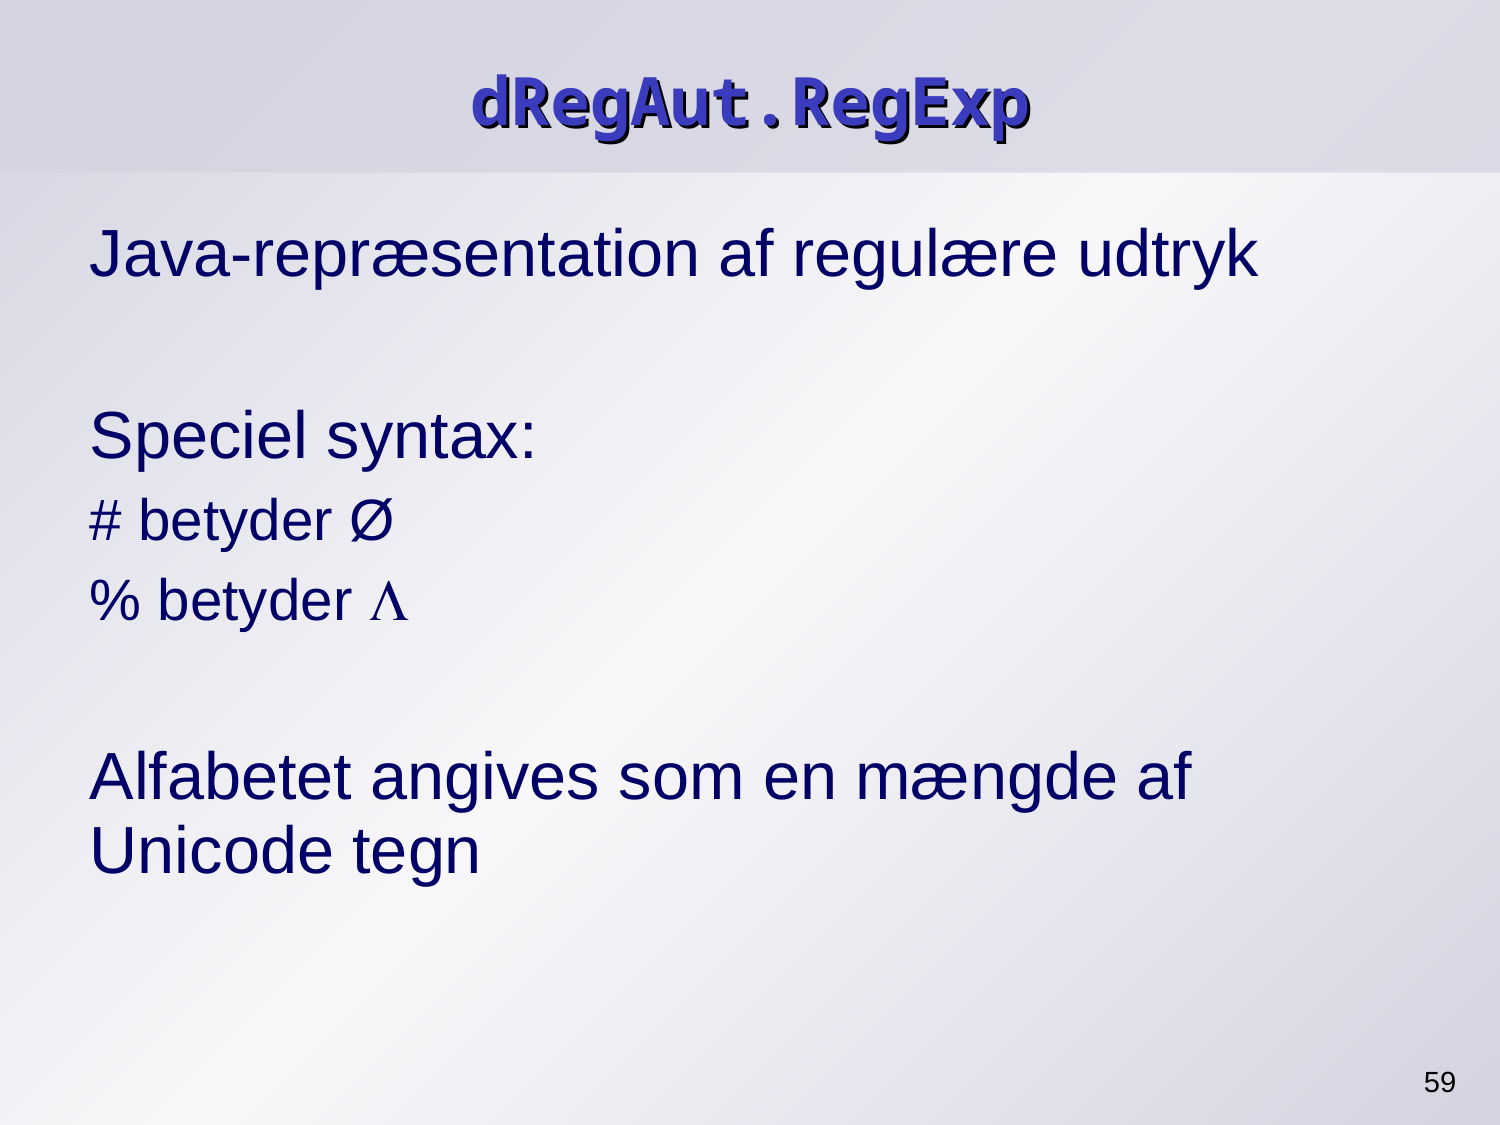

# dRegAut.RegExp
Java-repræsentation af regulære udtryk
Speciel syntax:
# betyder Ø
% betyder Λ
Alfabetet angives som en mængde af Unicode tegn
59